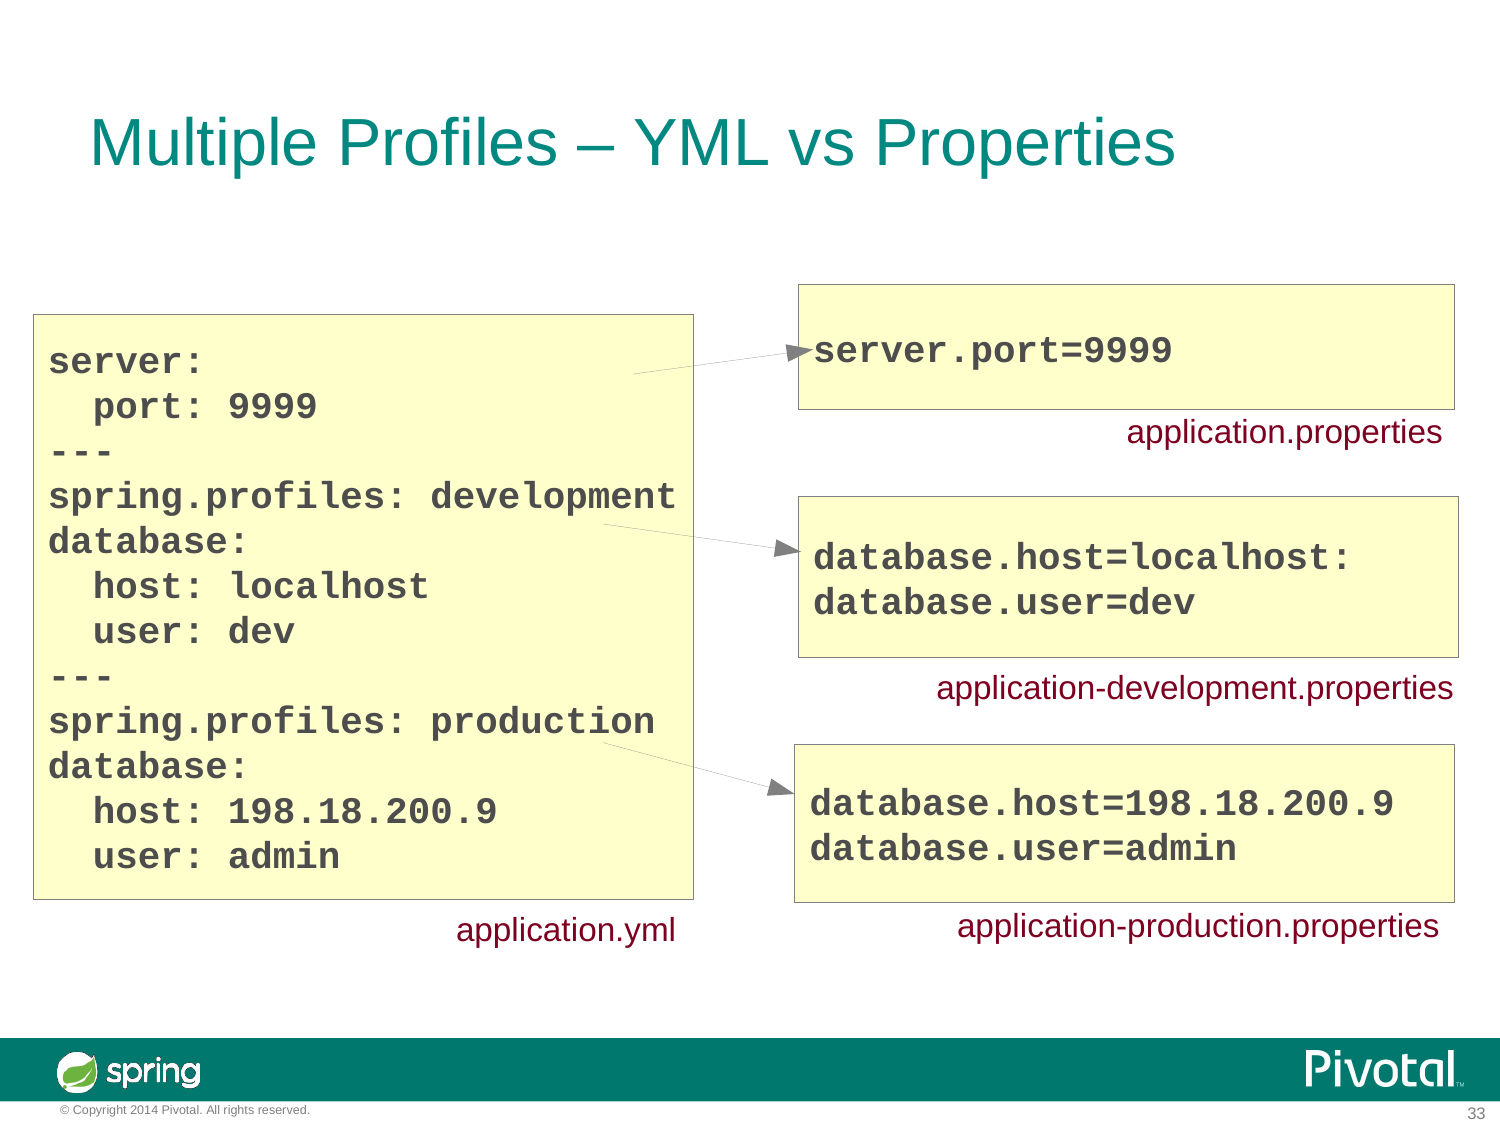

# Multiple Profiles – YML vs Properties
server.port=9999
server:
 port: 9999
---
spring.profiles: development
database:
 host: localhost
 user: dev
---
spring.profiles: production
database:
 host: 198.18.200.9
 user: admin
application.properties
database.host=localhost:
database.user=dev
application-development.properties
database.host=198.18.200.9
database.user=admin
application-production.properties
application.yml